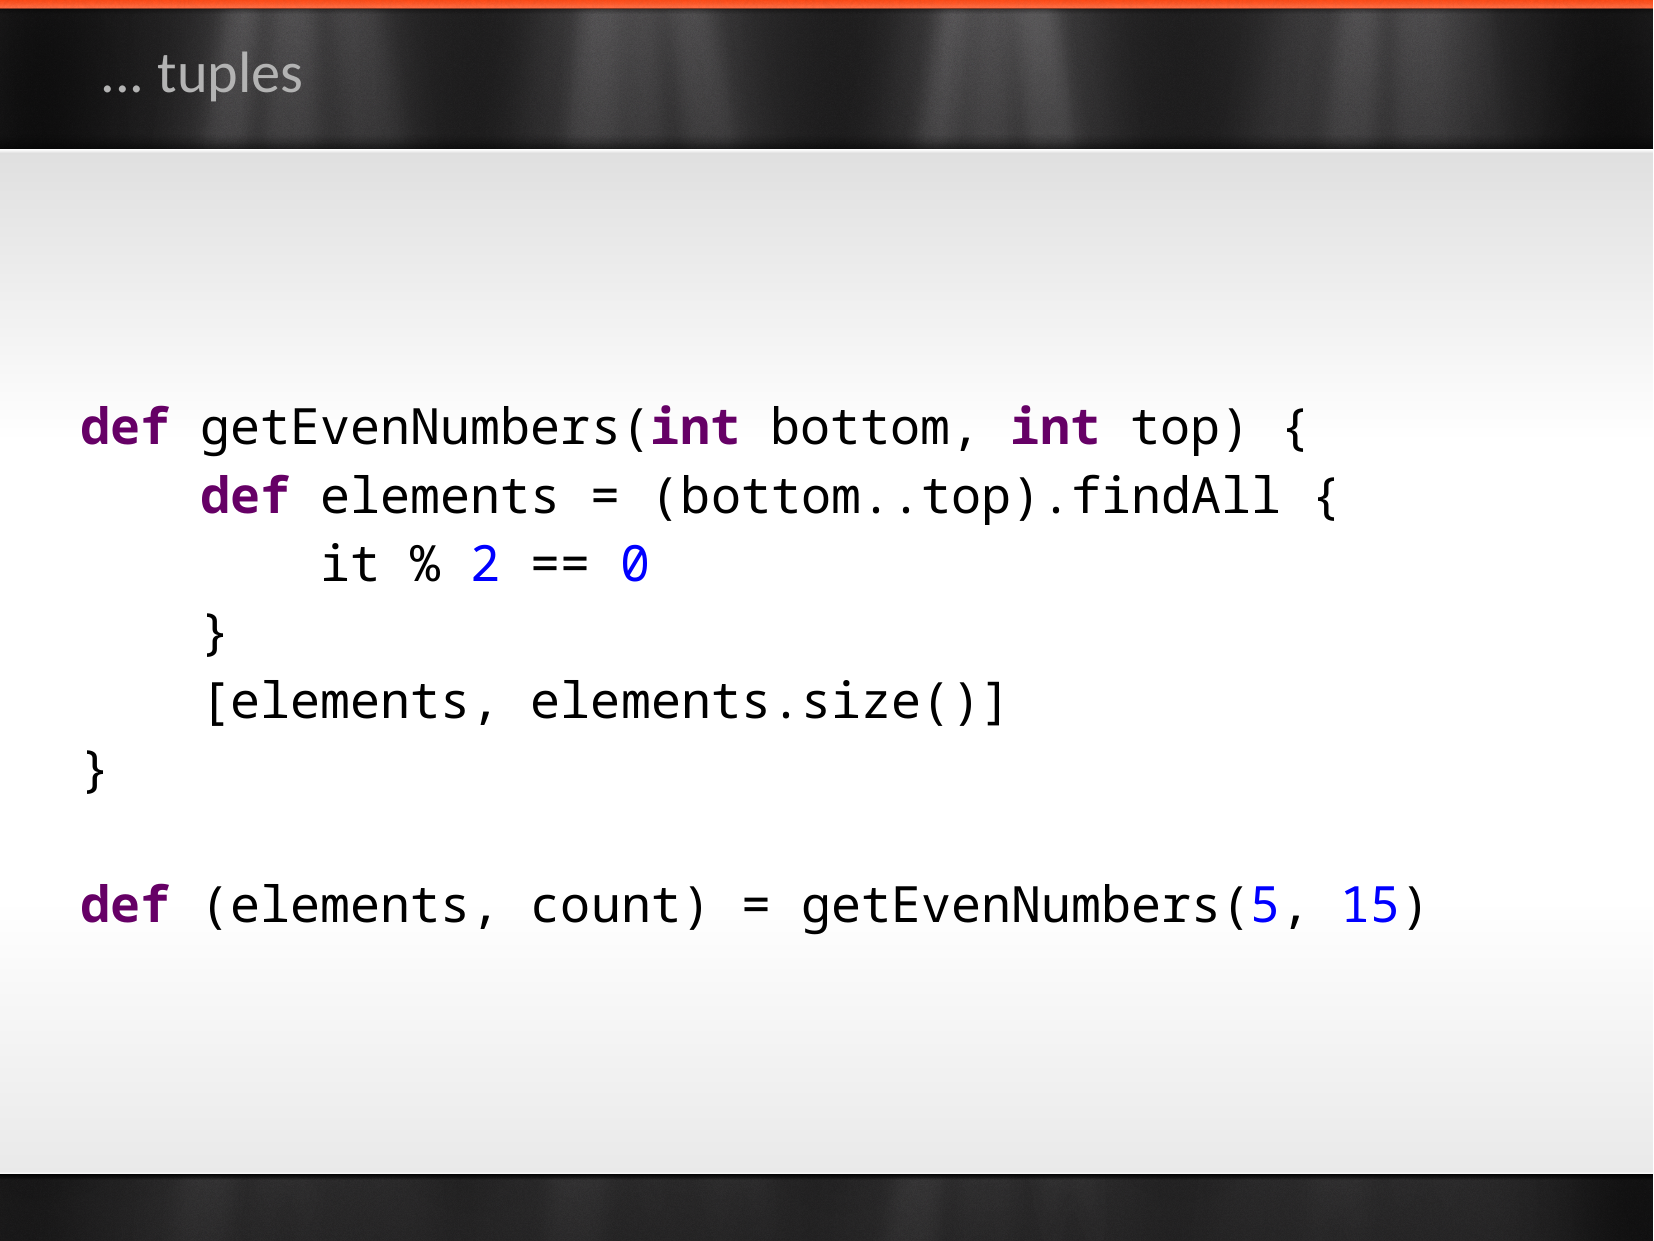

# ... tuples
def getEvenNumbers(int bottom, int top) {
 def elements = (bottom..top).findAll {
 it % 2 == 0
 }
 [elements, elements.size()]
}
def (elements, count) = getEvenNumbers(5, 15)